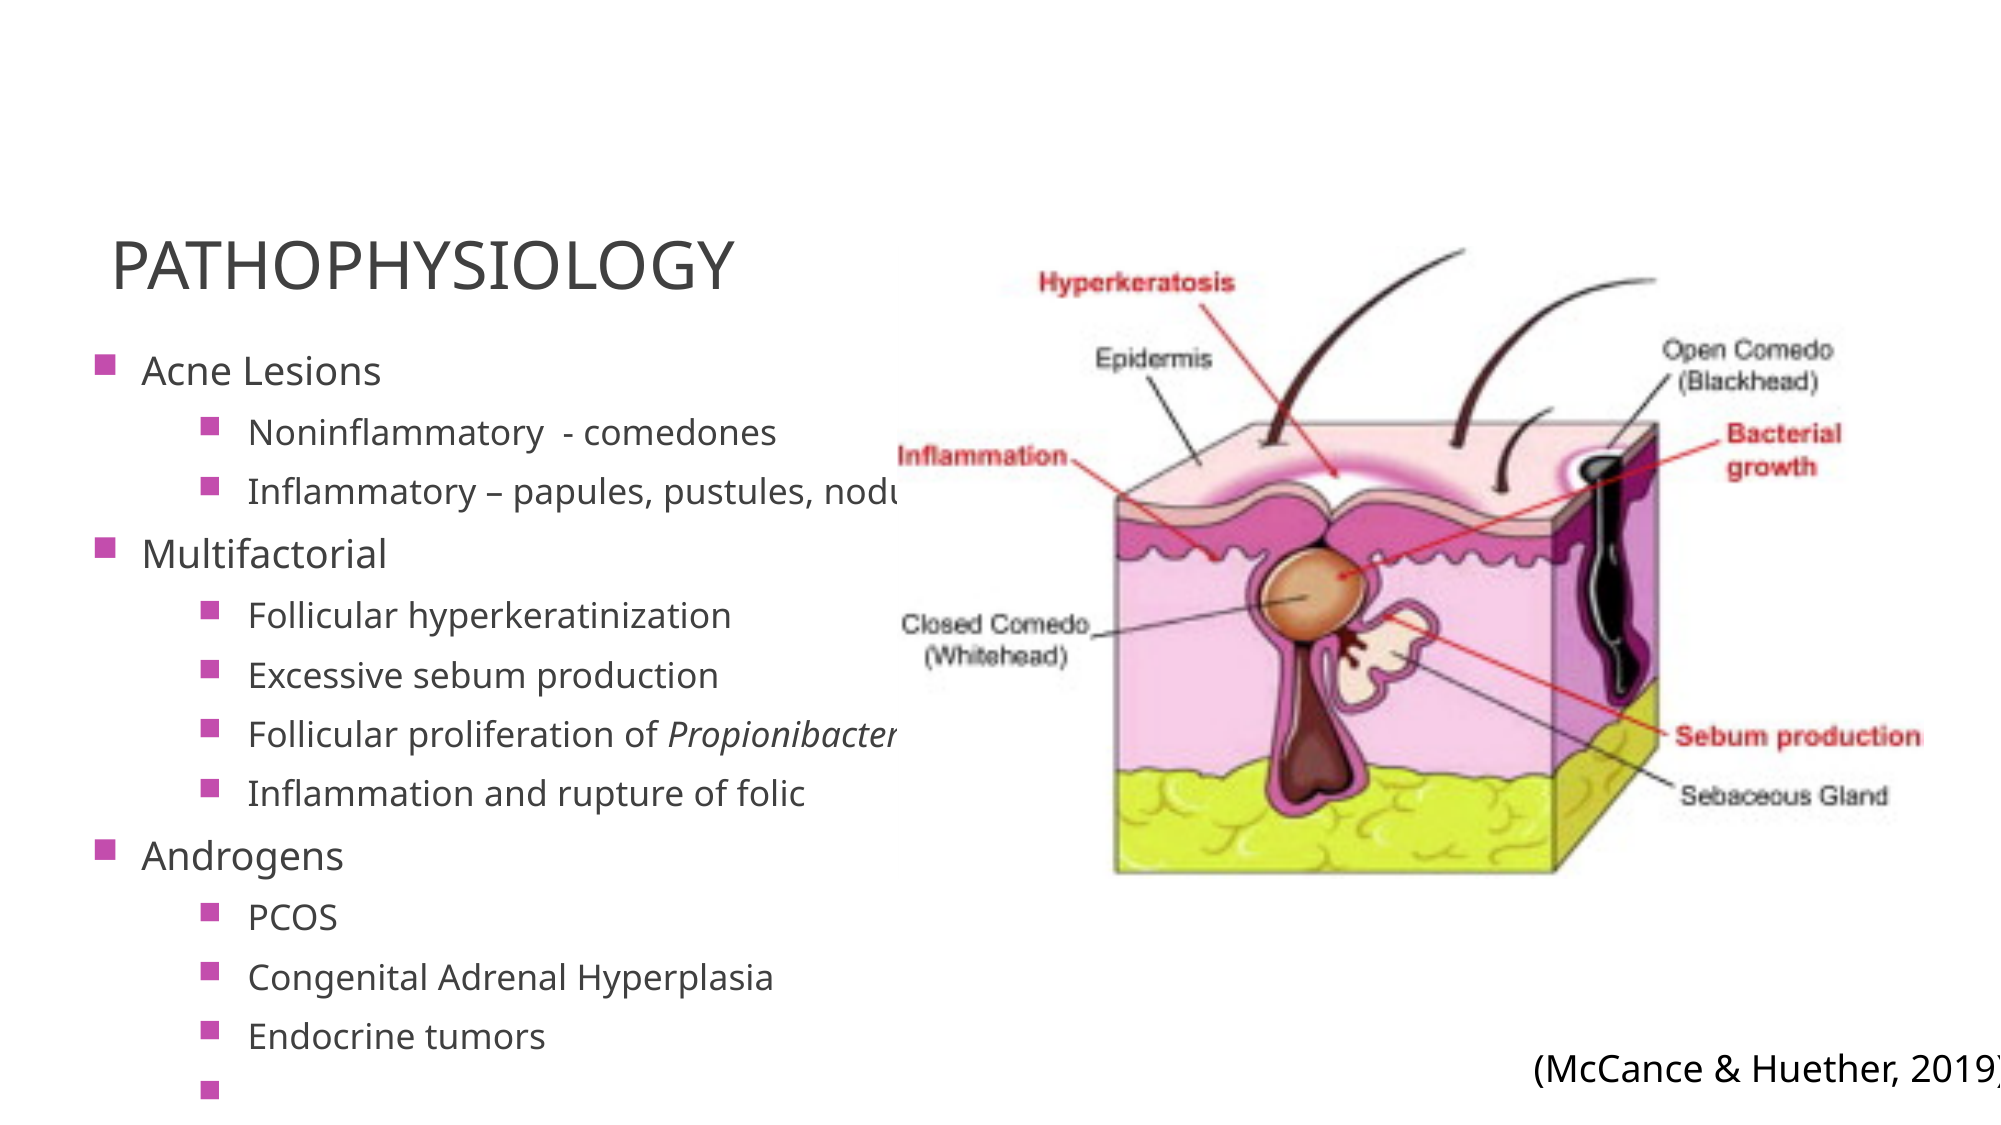

# Pathophysiology
Acne Lesions
Noninflammatory - comedones
Inflammatory – papules, pustules, nodules, cysts
Multifactorial
Follicular hyperkeratinization
Excessive sebum production
Follicular proliferation of Propionibacterium acne
Inflammation and rupture of folic
Androgens
PCOS
Congenital Adrenal Hyperplasia
Endocrine tumors
(McCance & Huether, 2019)